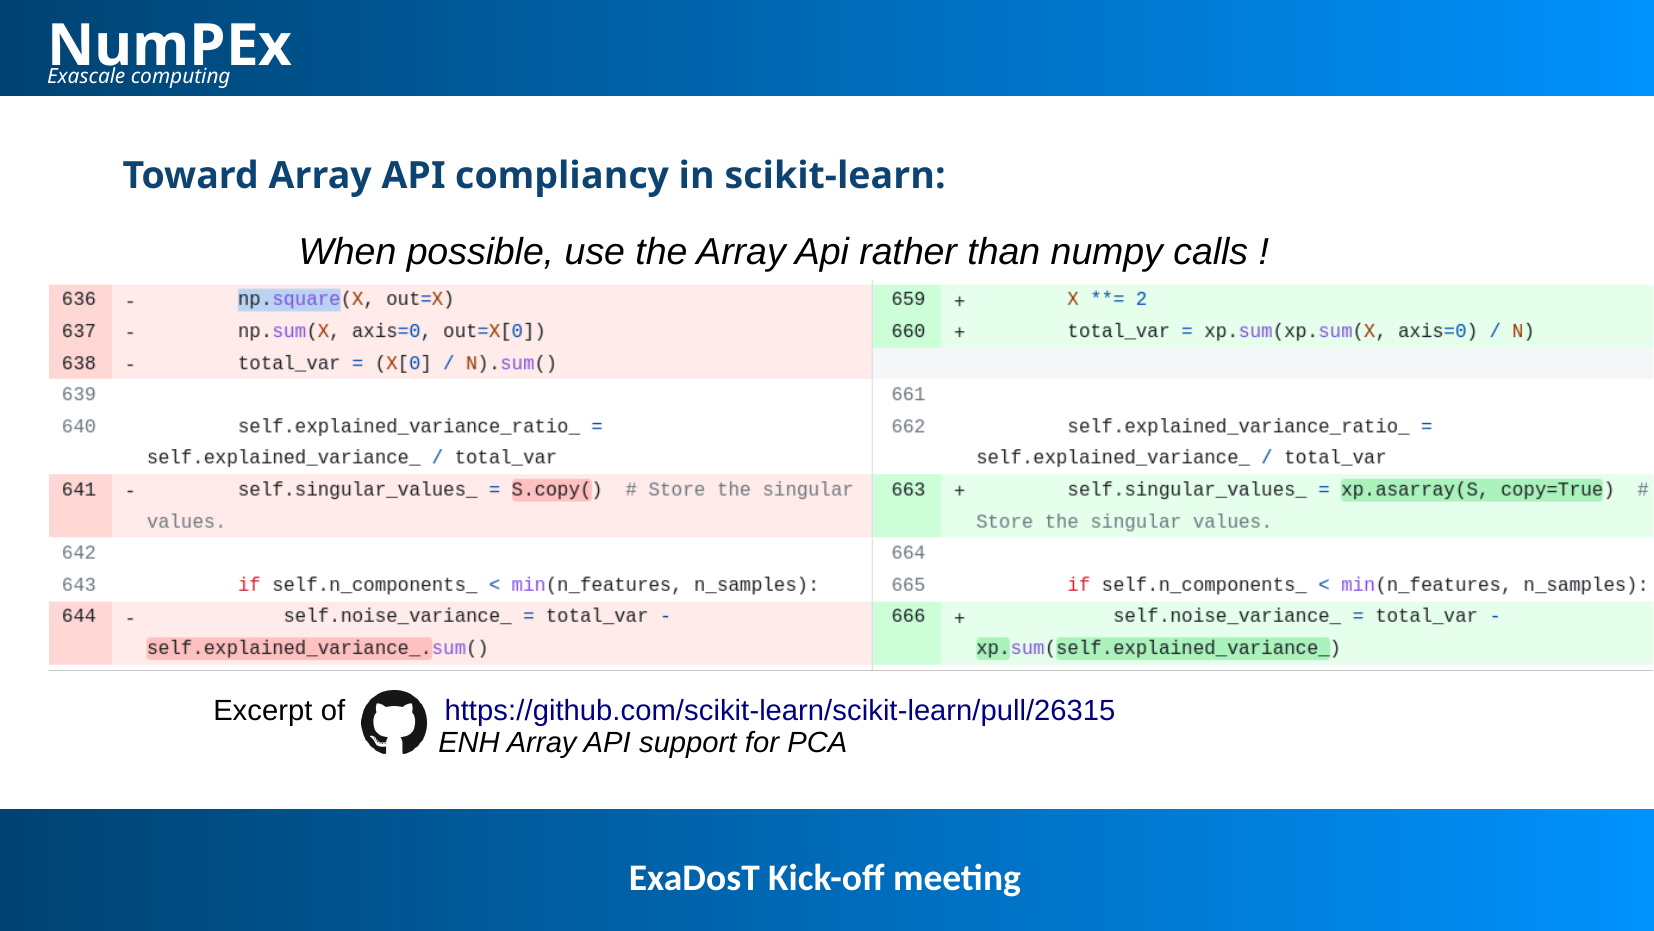

NumPExx
Exascale computing
Toward Array API compliancy in scikit-learn:
When possible, use the Array Api rather than numpy calls !
Excerpt of https://github.com/scikit-learn/scikit-learn/pull/26315
			ENH Array API support for PCA
ExaDosT Kick-off meeting